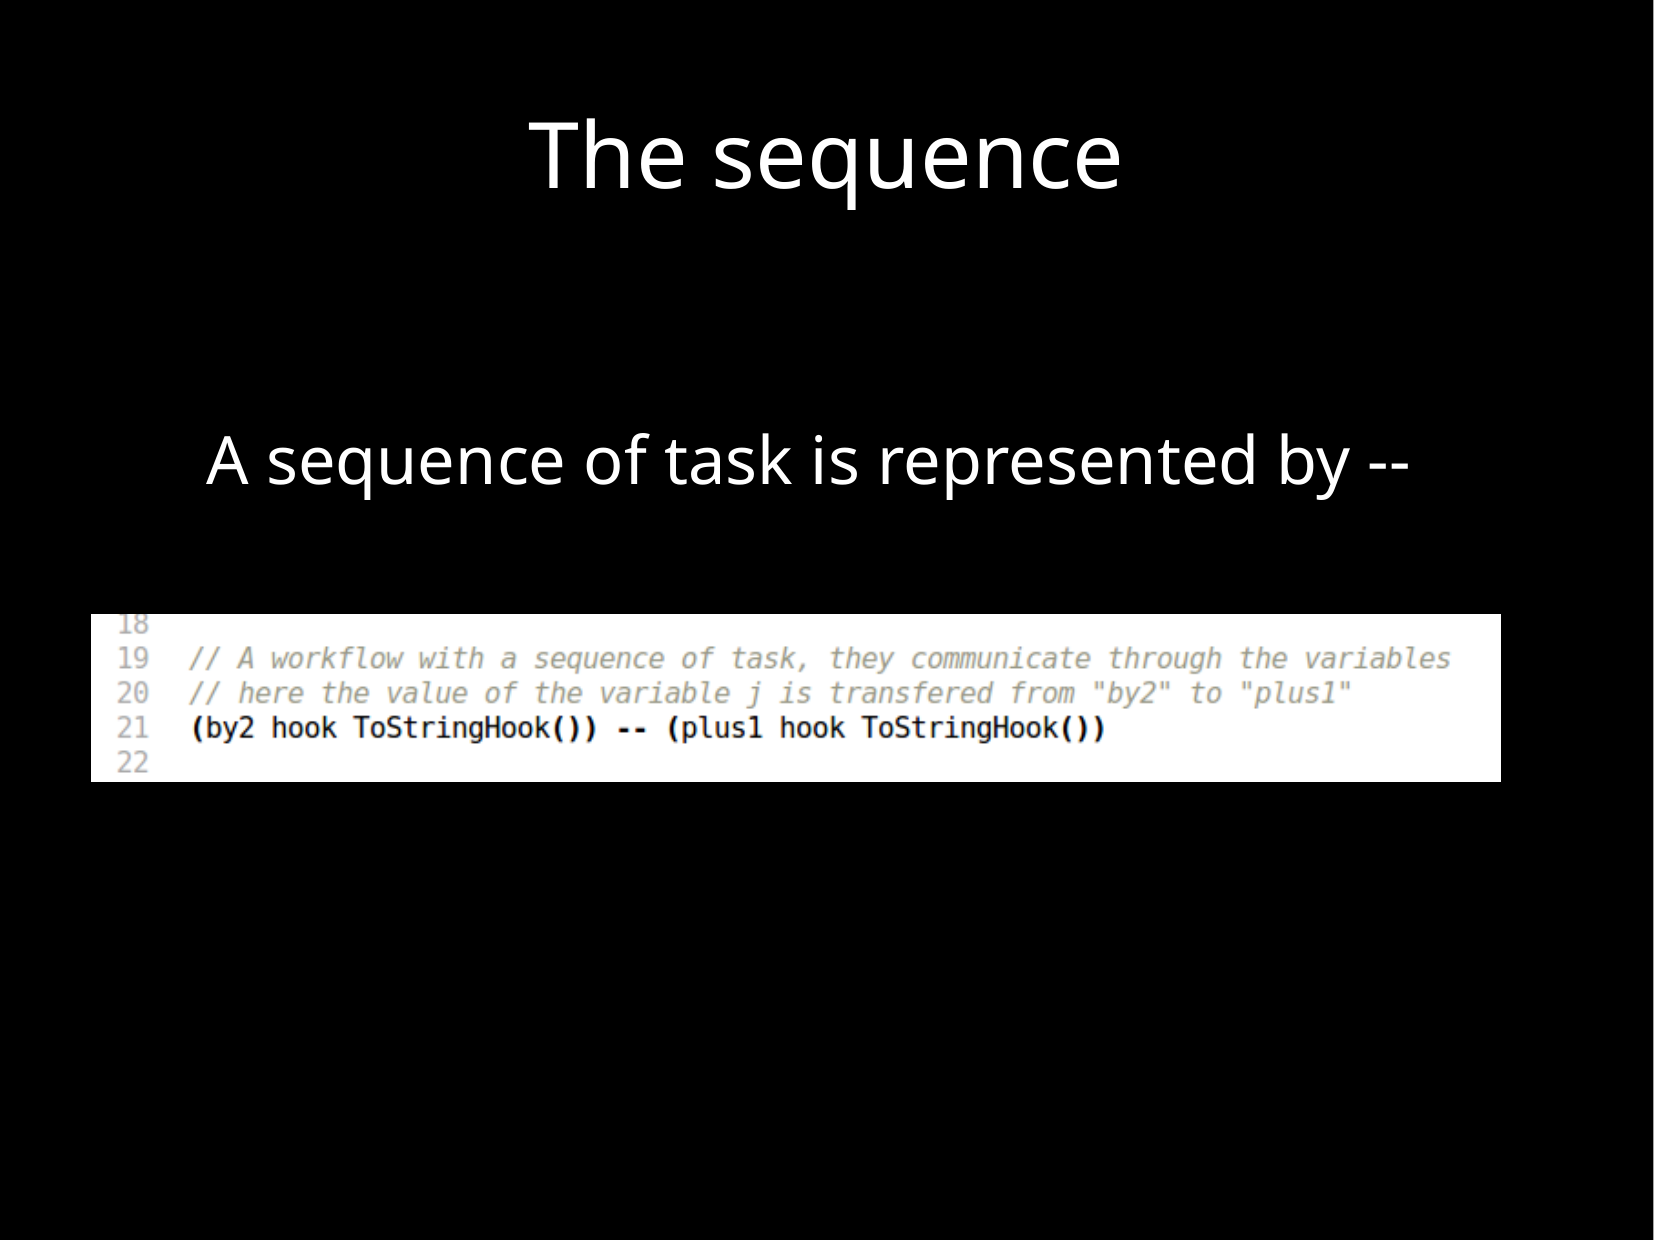

# The sequence
A sequence of task is represented by --